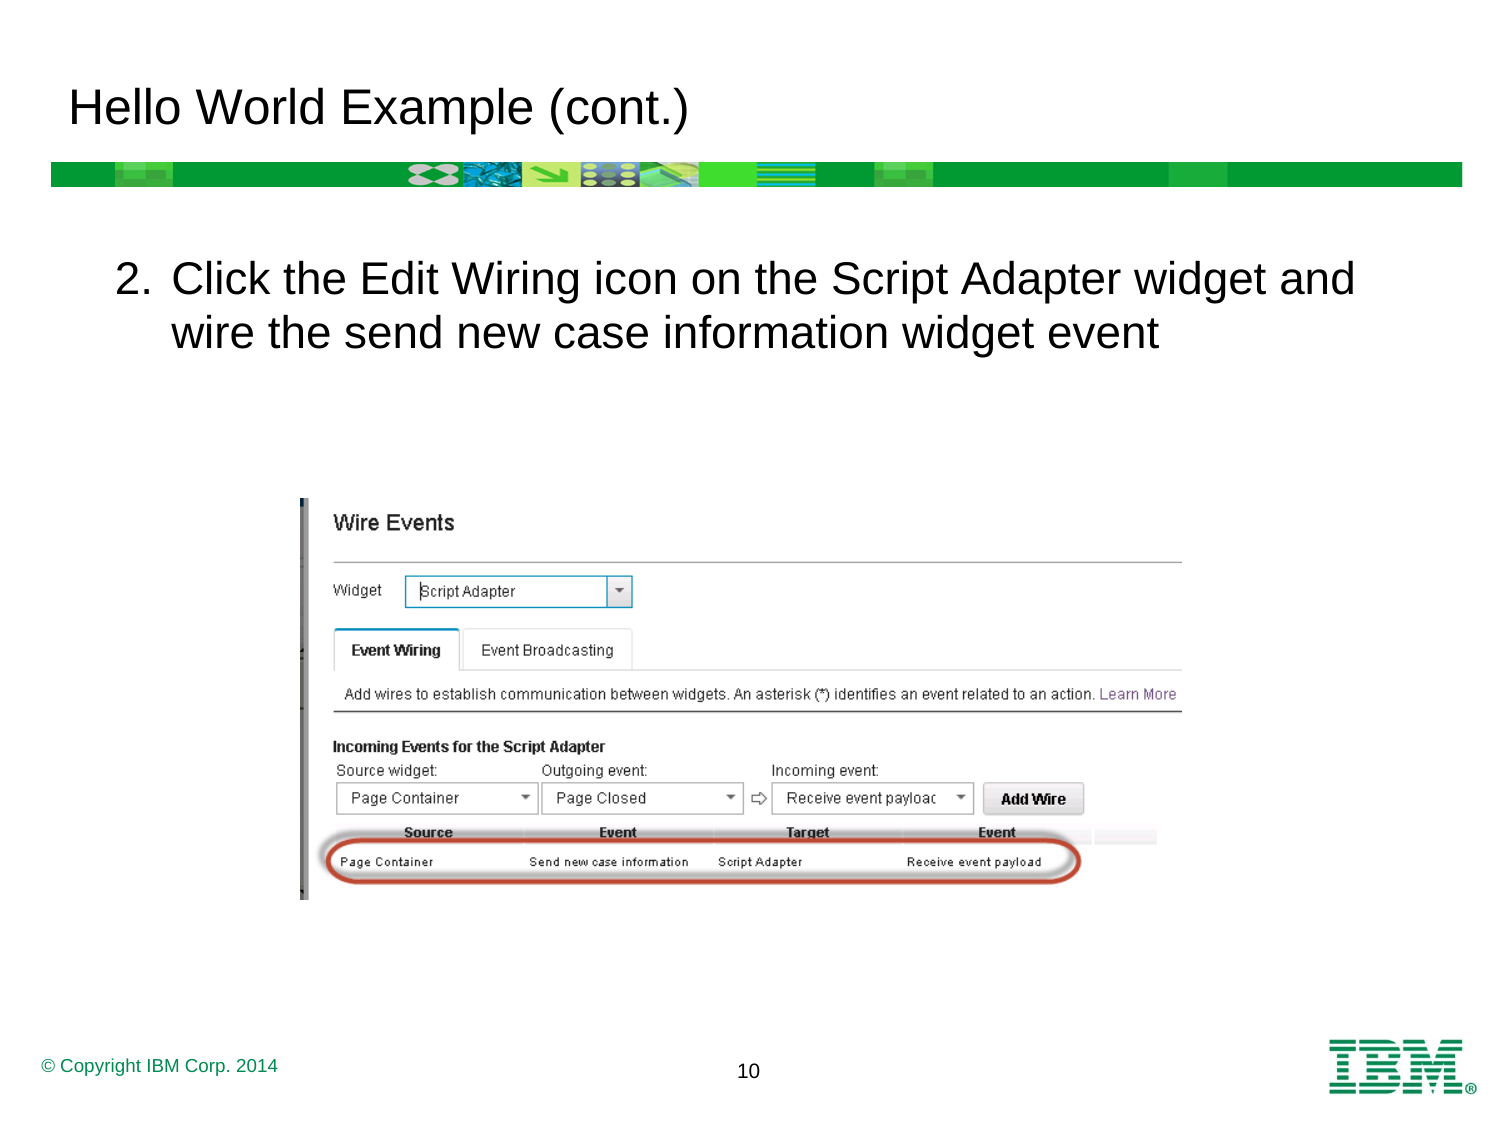

# Hello World Example (cont.)
Click the Edit Wiring icon on the Script Adapter widget and wire the send new case information widget event
10